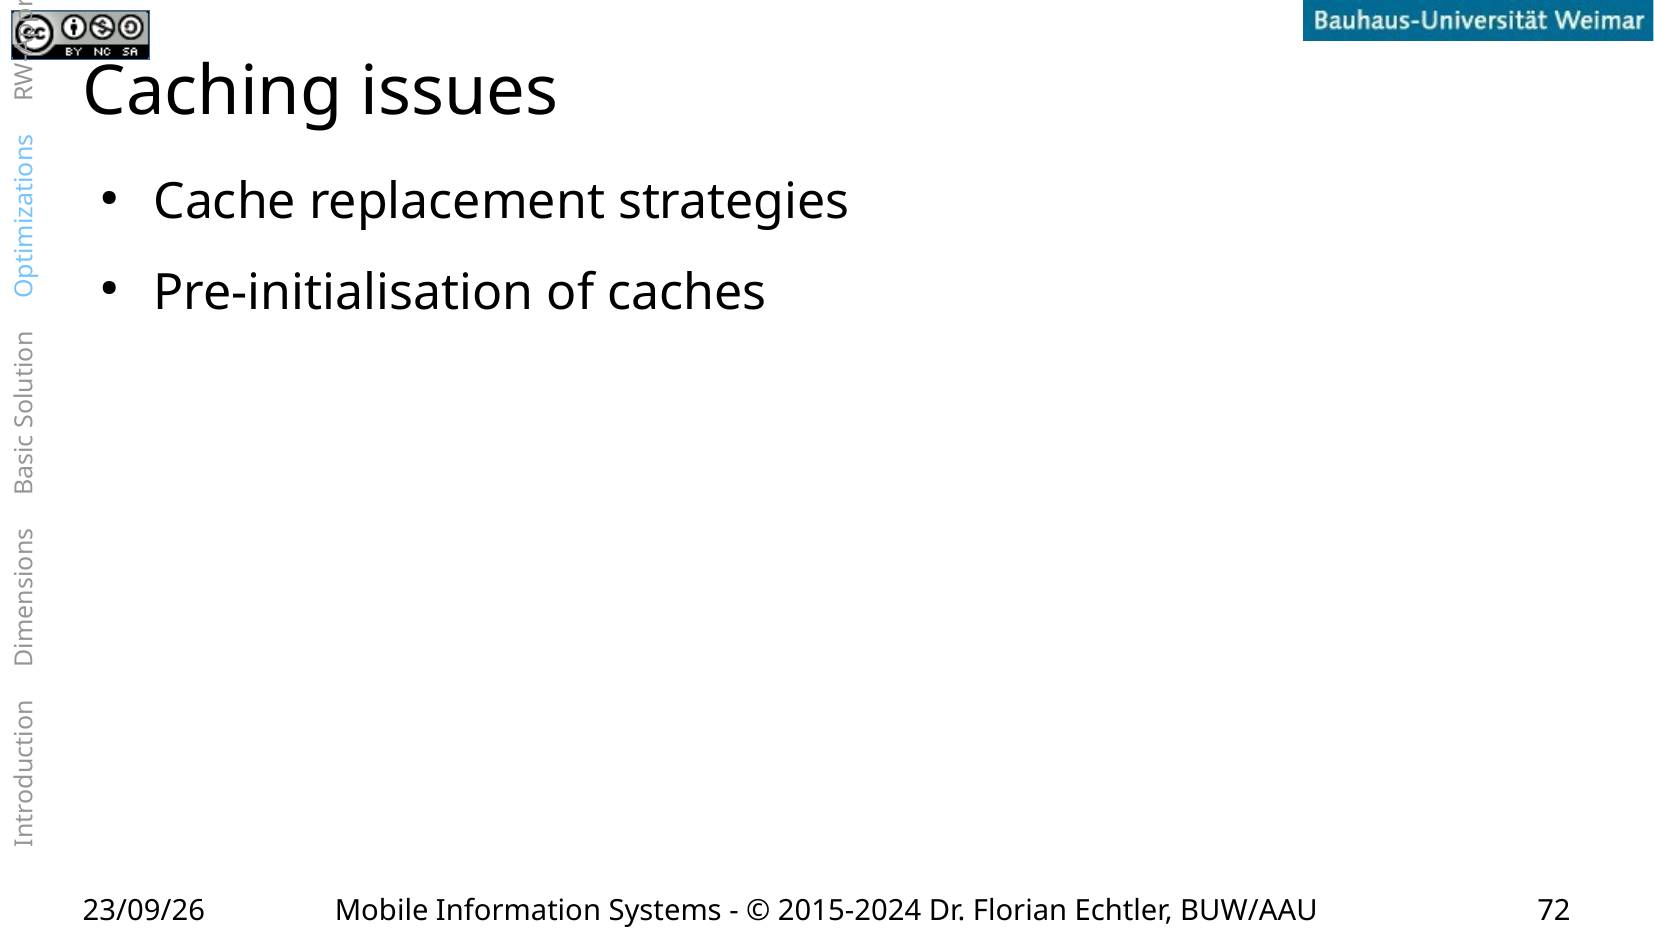

# Caching issues
Cache replacement strategies
Pre-initialisation of caches
Introduction Dimensions Basic Solution Optimizations RW-Approaches
Mobile Information Systems - © 2015-2024 Dr. Florian Echtler, BUW/AAU
72